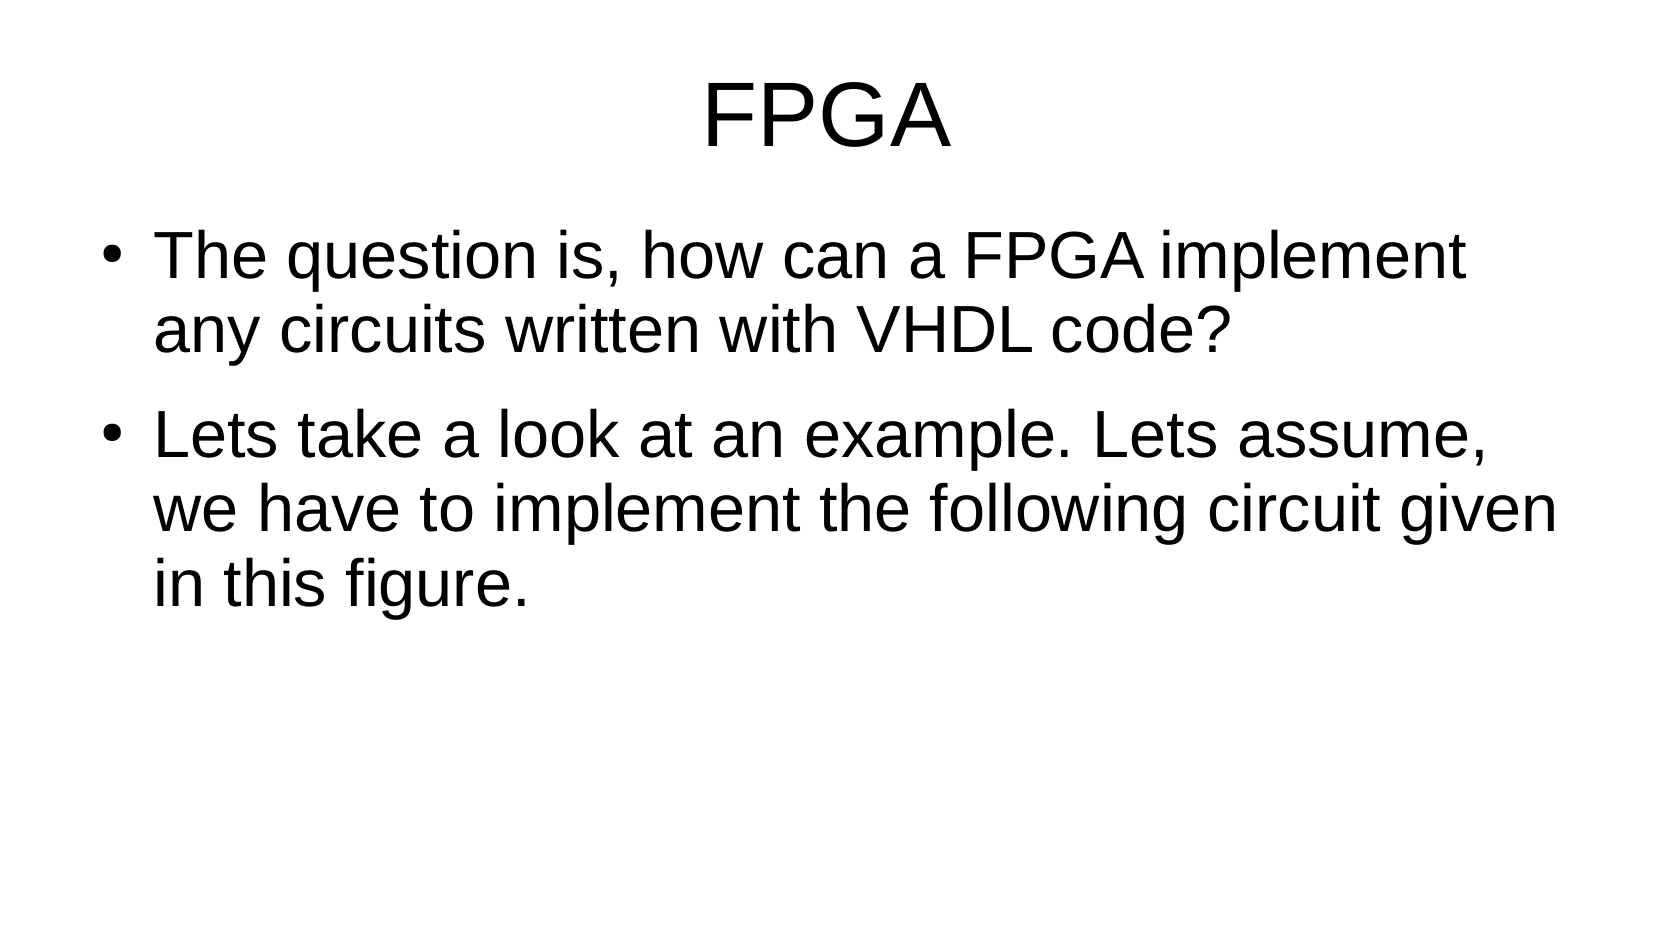

# FPGA
The question is, how can a FPGA implement any circuits written with VHDL code?
Lets take a look at an example. Lets assume, we have to implement the following circuit given in this figure.